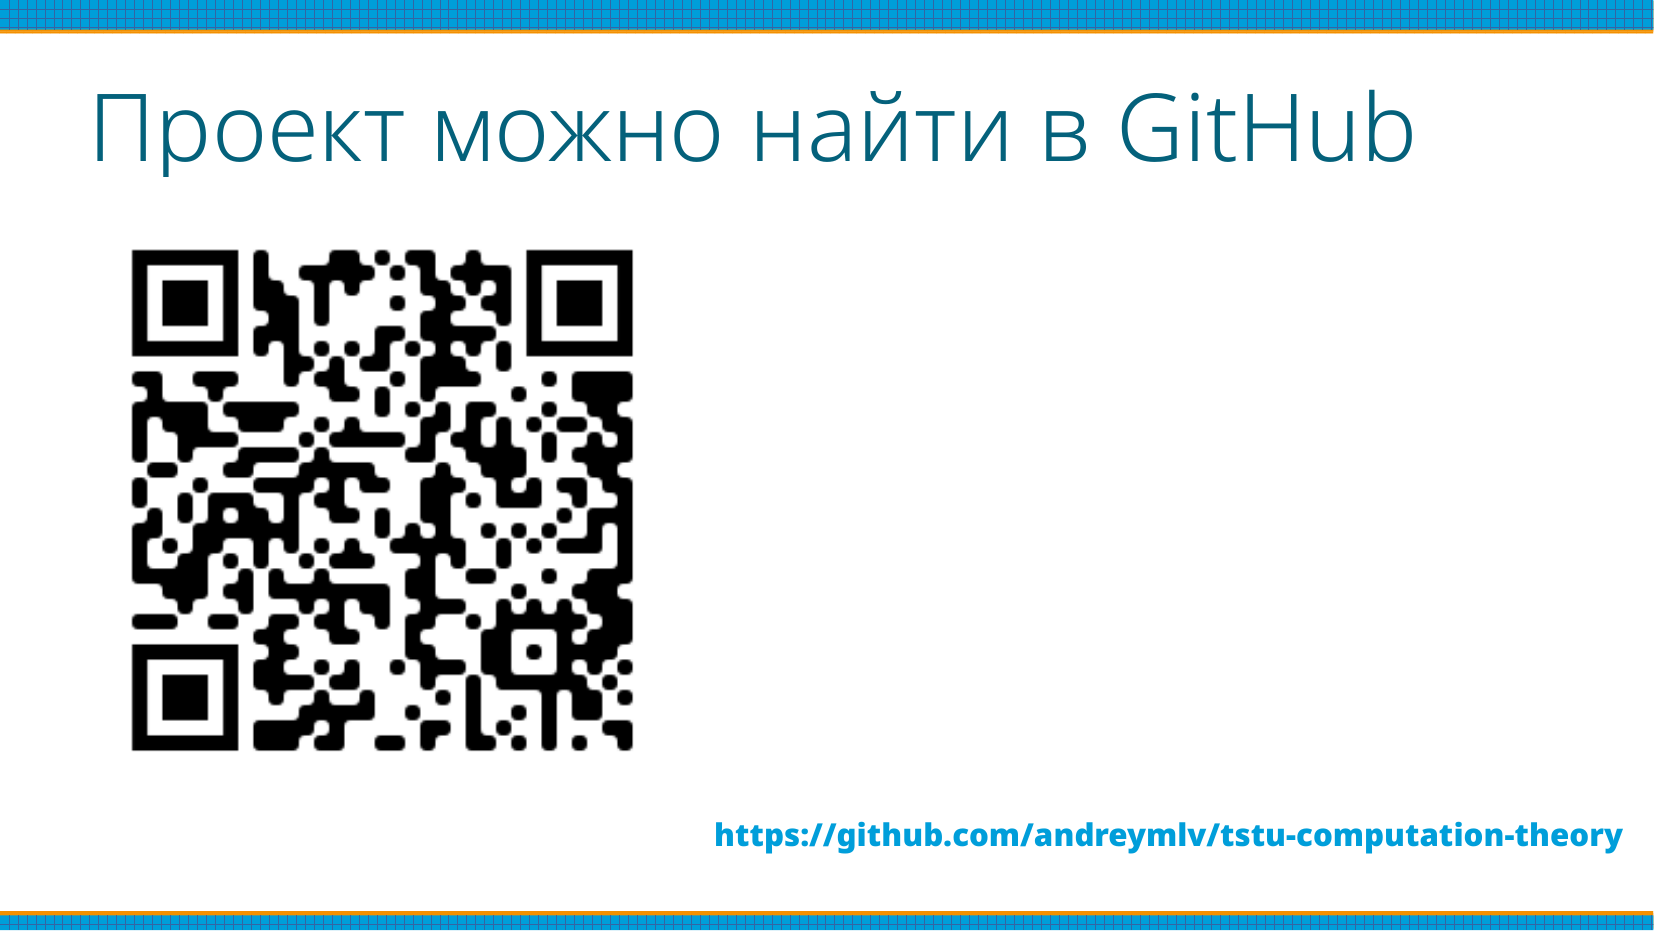

# Проект можно найти в GitHub
https://github.com/andreymlv/tstu-computation-theory